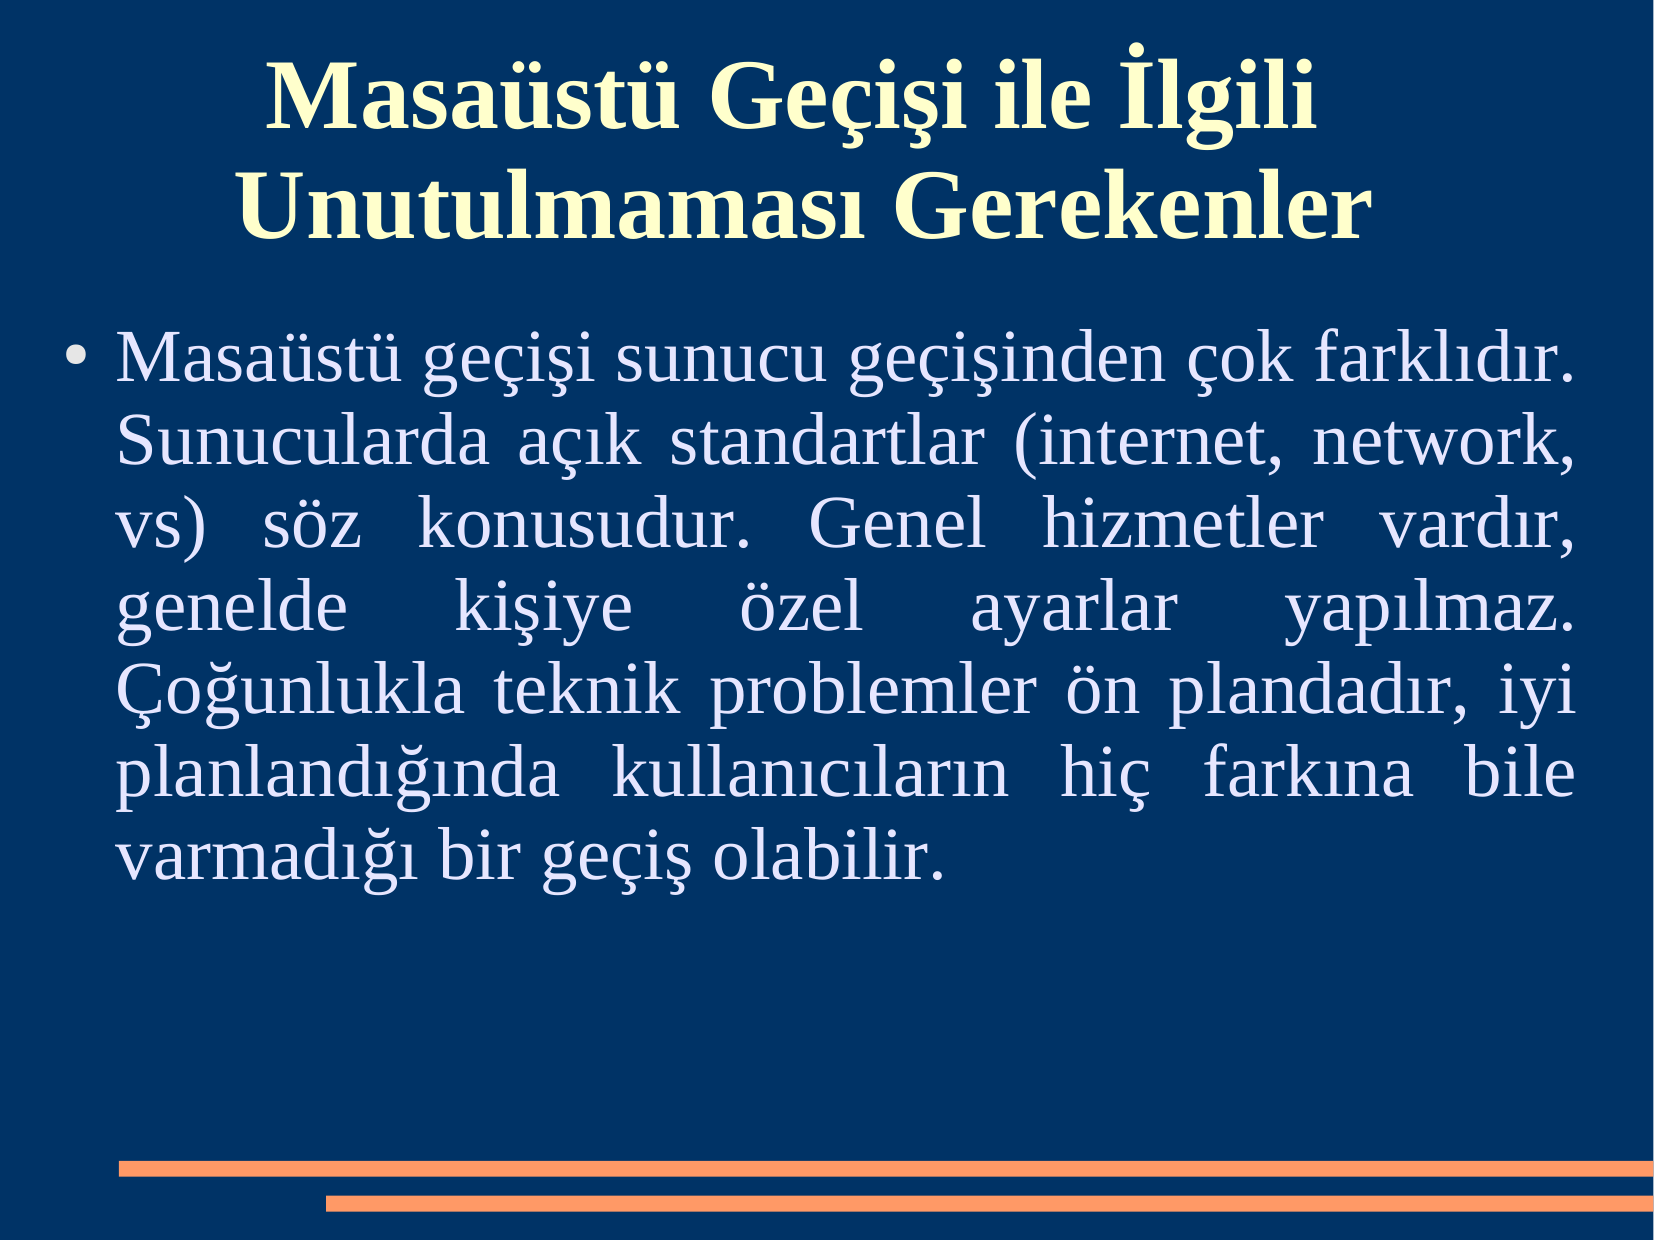

# Masaüstü Geçişi ile İlgili Unutulmaması Gerekenler
Masaüstü geçişi sunucu geçişinden çok farklıdır. Sunucularda açık standartlar (internet, network, vs) söz konusudur. Genel hizmetler vardır, genelde kişiye özel ayarlar yapılmaz. Çoğunlukla teknik problemler ön plandadır, iyi planlandığında kullanıcıların hiç farkına bile varmadığı bir geçiş olabilir.